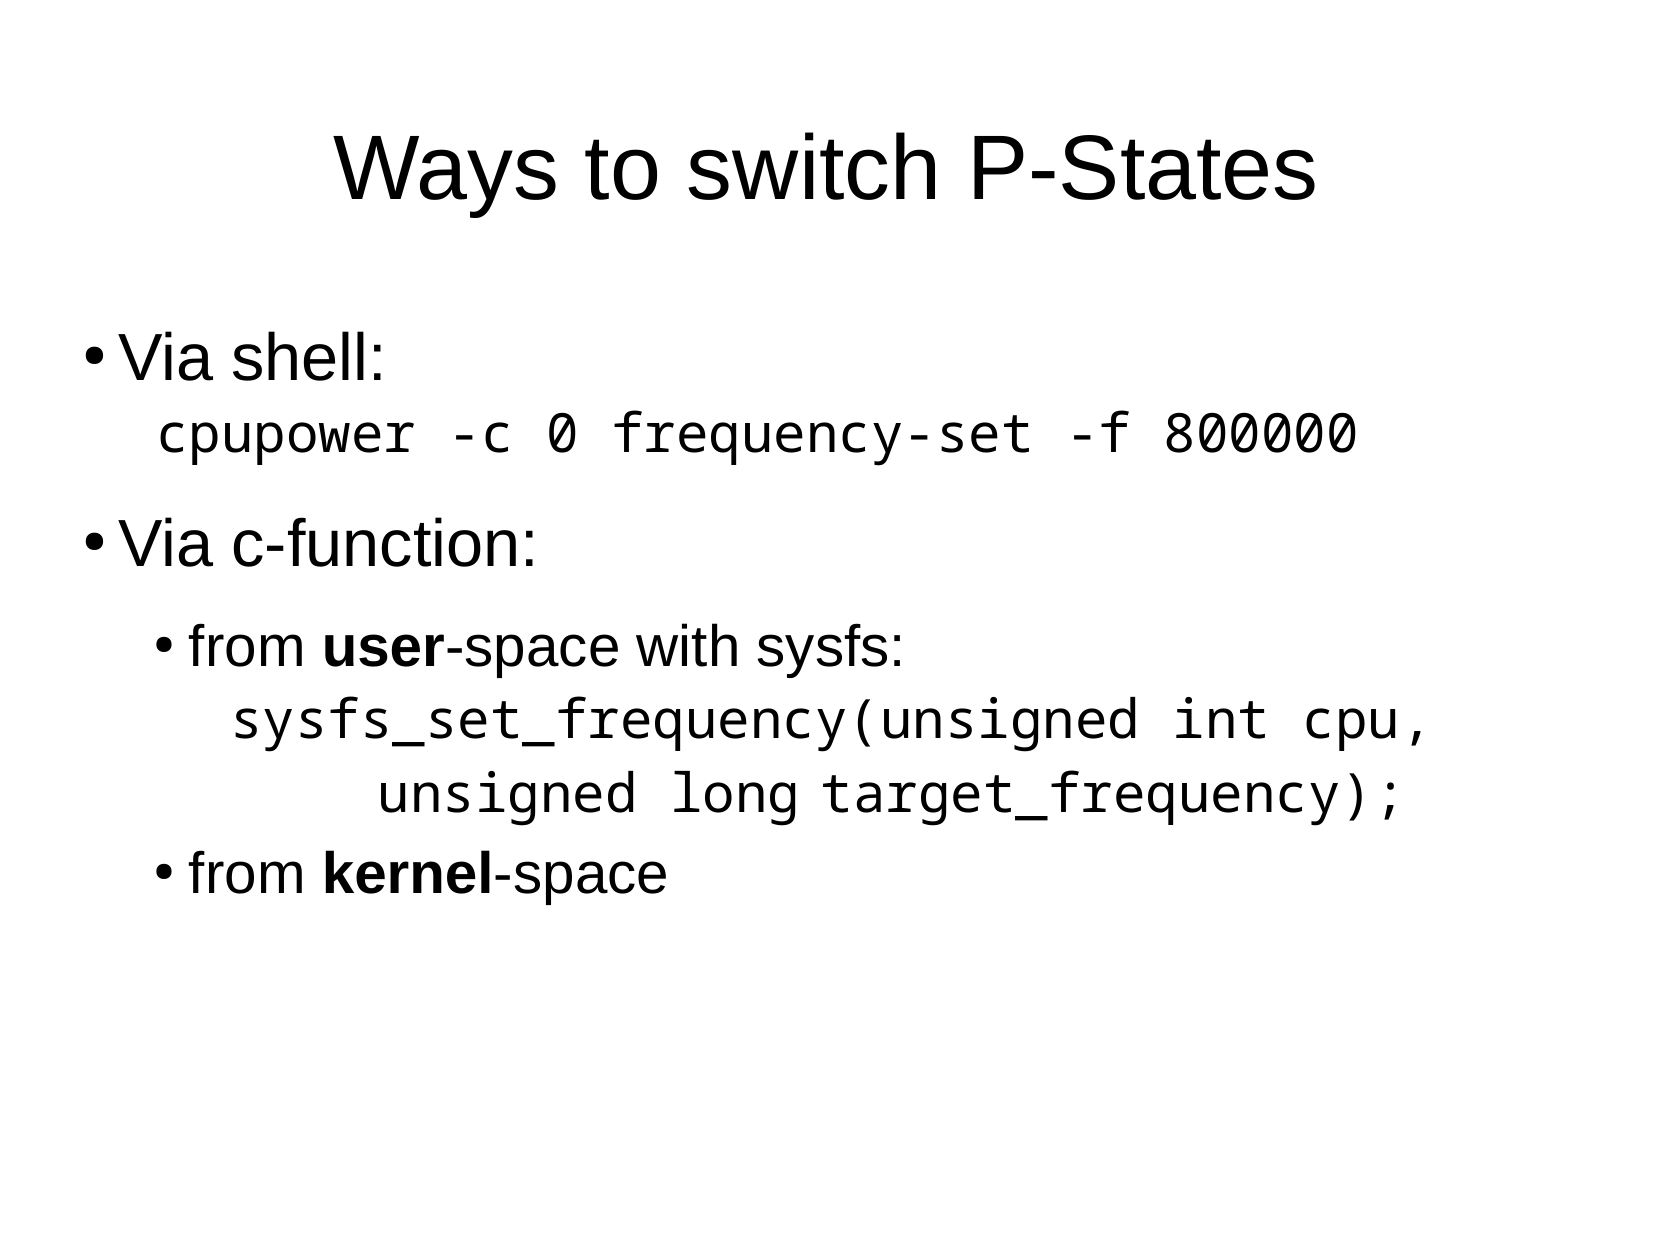

# Ways to switch P-States
Via shell:
	cpupower -c 0 frequency-set -f 800000
Via c-function:
from user-space with sysfs:
		sysfs_set_frequency(unsigned int cpu, 						unsigned long	target_frequency);
from kernel-space